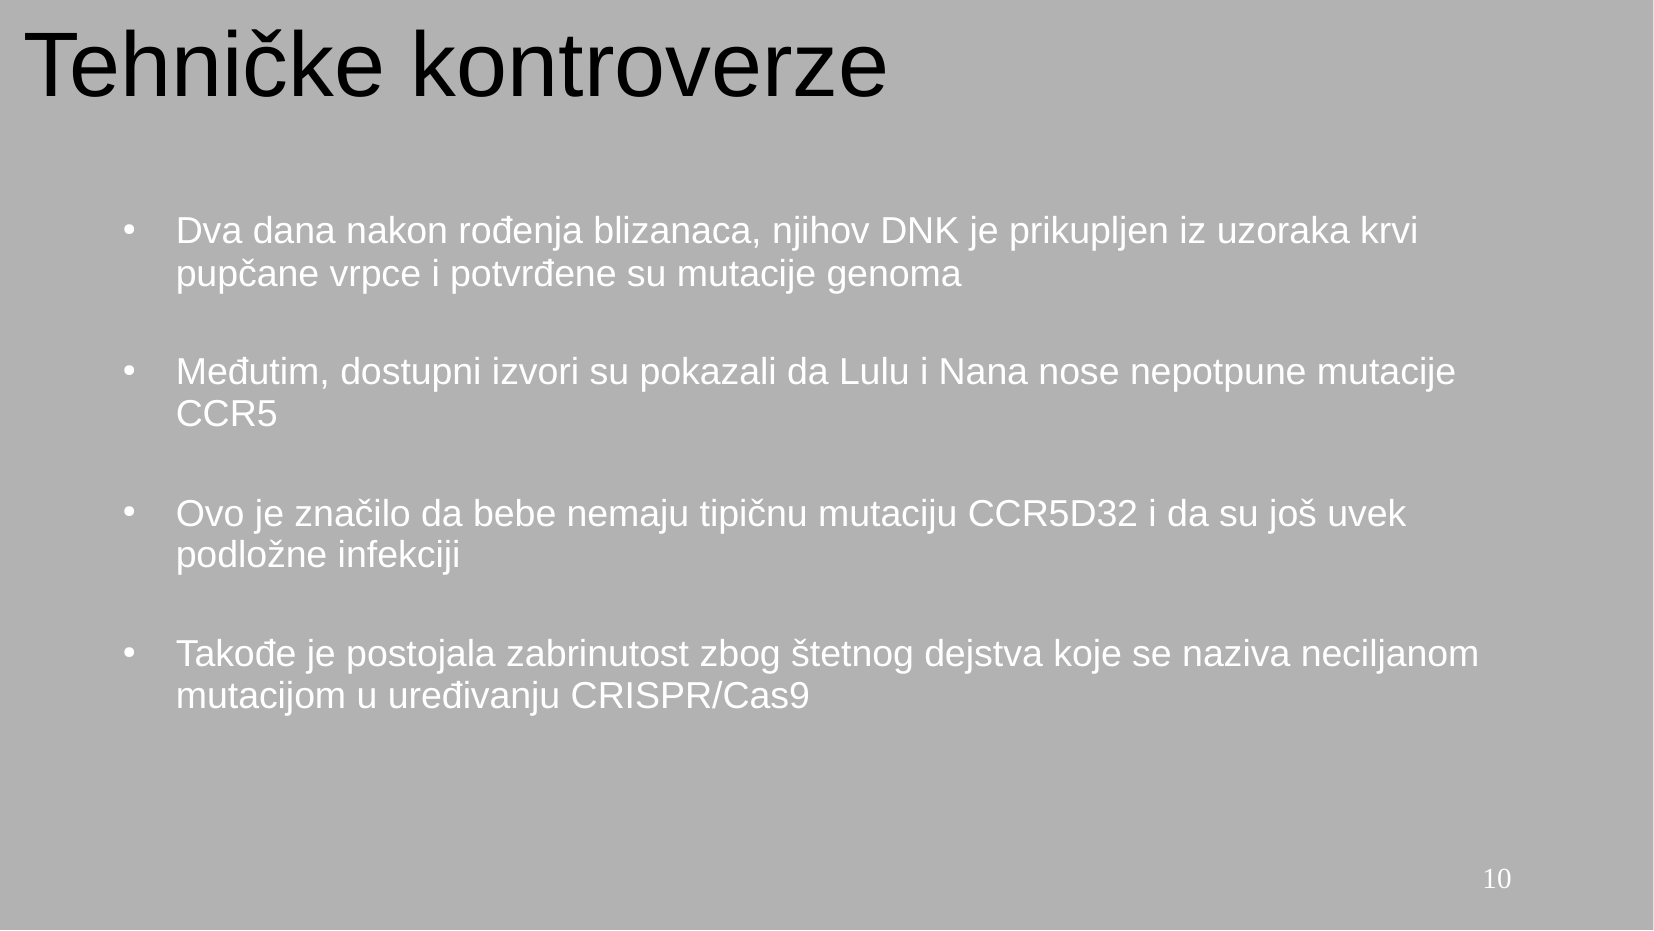

# Tehničke kontroverze
Dva dana nakon rođenja blizanaca, njihov DNK je prikupljen iz uzoraka krvi pupčane vrpce i potvrđene su mutacije genoma
Međutim, dostupni izvori su pokazali da Lulu i Nana nose nepotpune mutacije CCR5
Ovo je značilo da bebe nemaju tipičnu mutaciju CCR5D32 i da su još uvek podložne infekciji
Takođe je postojala zabrinutost zbog štetnog dejstva koje se naziva neciljanom mutacijom u uređivanju CRISPR/Cas9
10